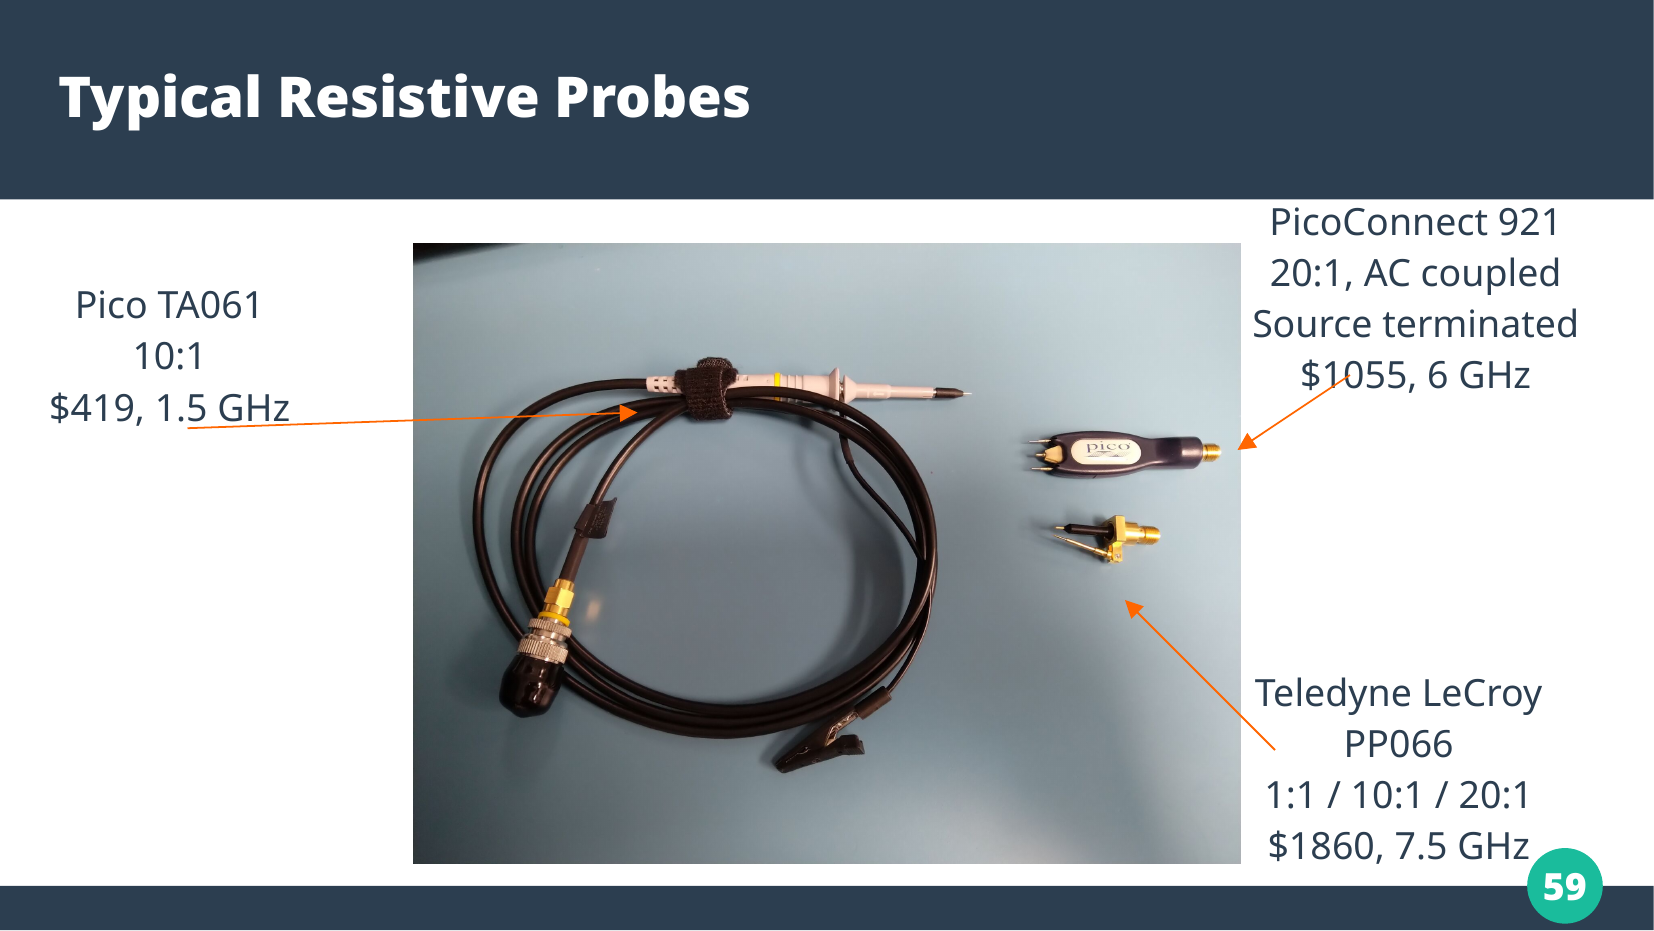

# Typical Resistive Probes
PicoConnect 921
20:1, AC coupled
Source terminated
$1055, 6 GHz
Pico TA061
10:1
$419, 1.5 GHz
Teledyne LeCroy
PP066
1:1 / 10:1 / 20:1
$1860, 7.5 GHz